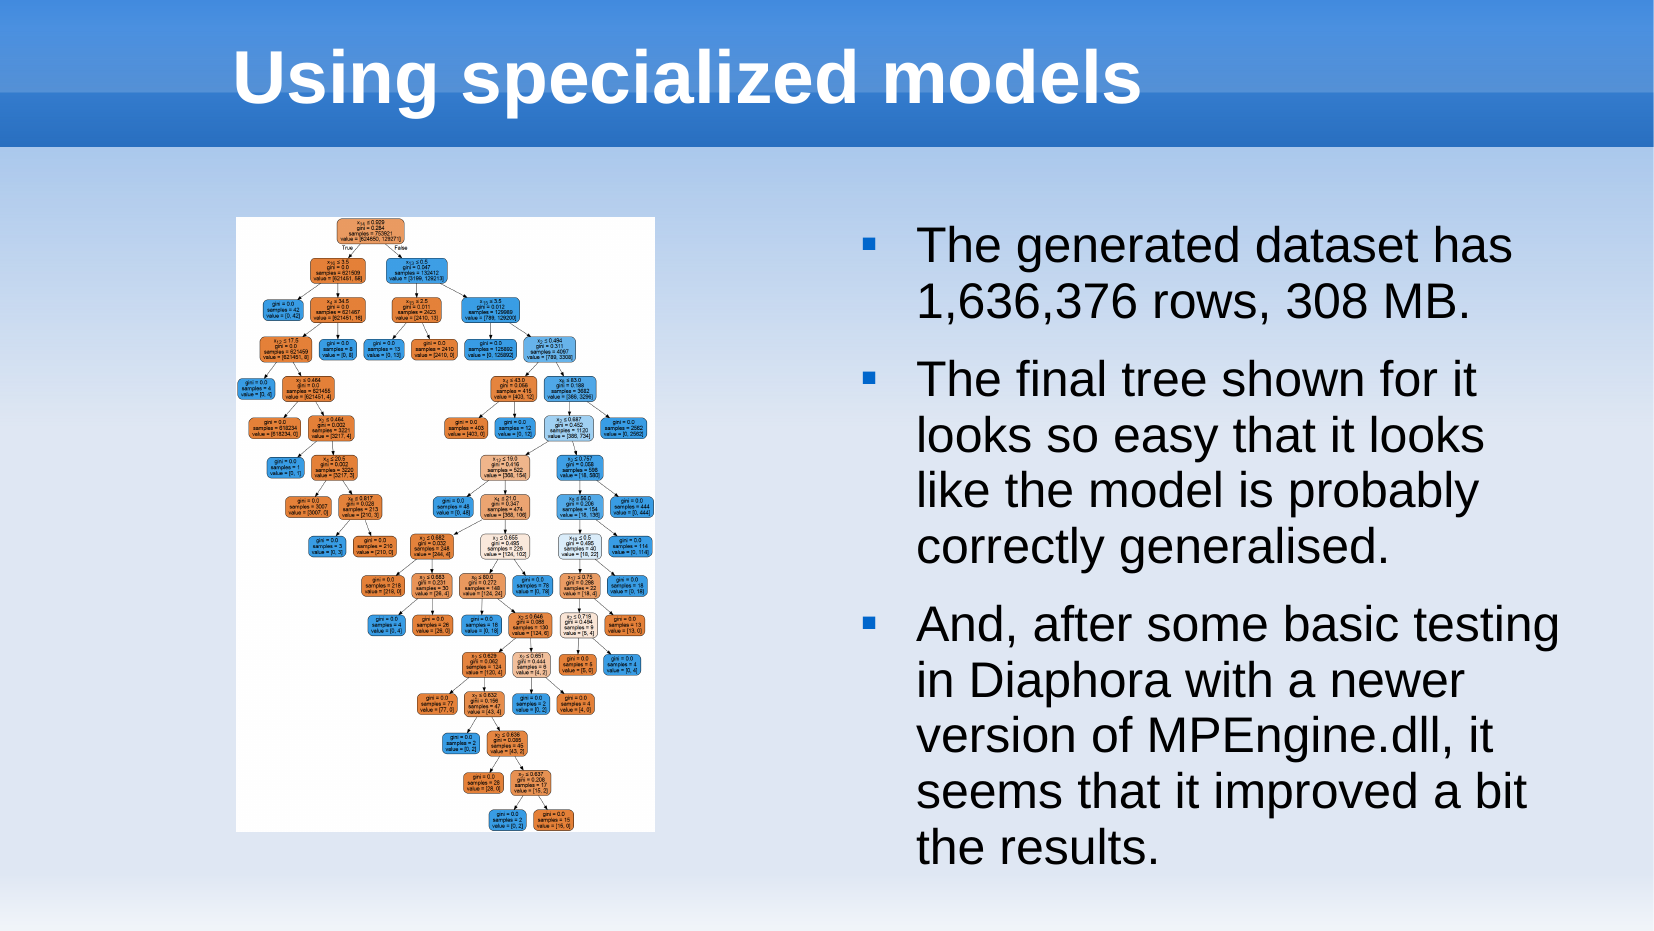

# Using specialized models
The generated dataset has 1,636,376 rows, 308 MB.
The final tree shown for it looks so easy that it looks like the model is probably correctly generalised.
And, after some basic testing in Diaphora with a newer version of MPEngine.dll, it seems that it improved a bit the results.